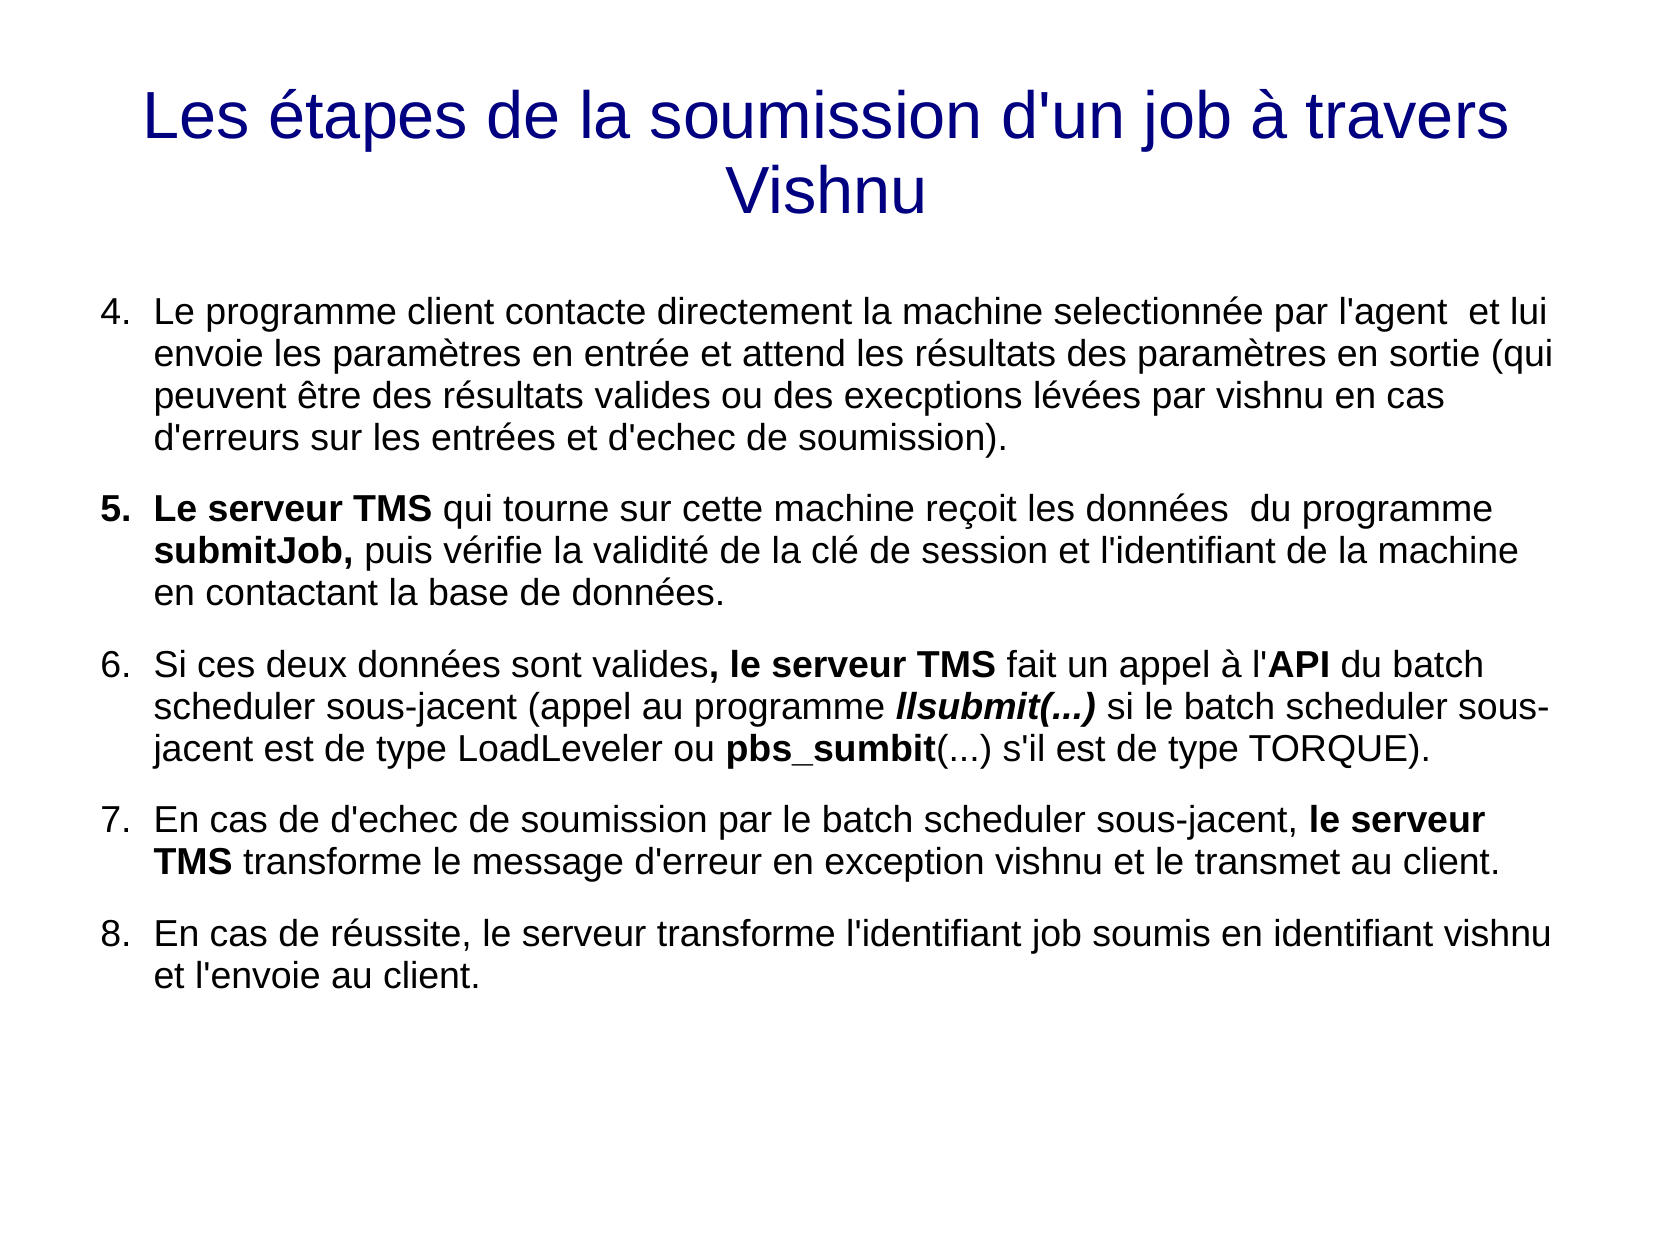

# Les étapes de la soumission d'un job à travers Vishnu
Le programme client contacte directement la machine selectionnée par l'agent et lui envoie les paramètres en entrée et attend les résultats des paramètres en sortie (qui peuvent être des résultats valides ou des execptions lévées par vishnu en cas d'erreurs sur les entrées et d'echec de soumission).
Le serveur TMS qui tourne sur cette machine reçoit les données du programme submitJob, puis vérifie la validité de la clé de session et l'identifiant de la machine en contactant la base de données.
Si ces deux données sont valides, le serveur TMS fait un appel à l'API du batch scheduler sous-jacent (appel au programme llsubmit(...) si le batch scheduler sous-jacent est de type LoadLeveler ou pbs_sumbit(...) s'il est de type TORQUE).
En cas de d'echec de soumission par le batch scheduler sous-jacent, le serveur TMS transforme le message d'erreur en exception vishnu et le transmet au client.
En cas de réussite, le serveur transforme l'identifiant job soumis en identifiant vishnu et l'envoie au client.